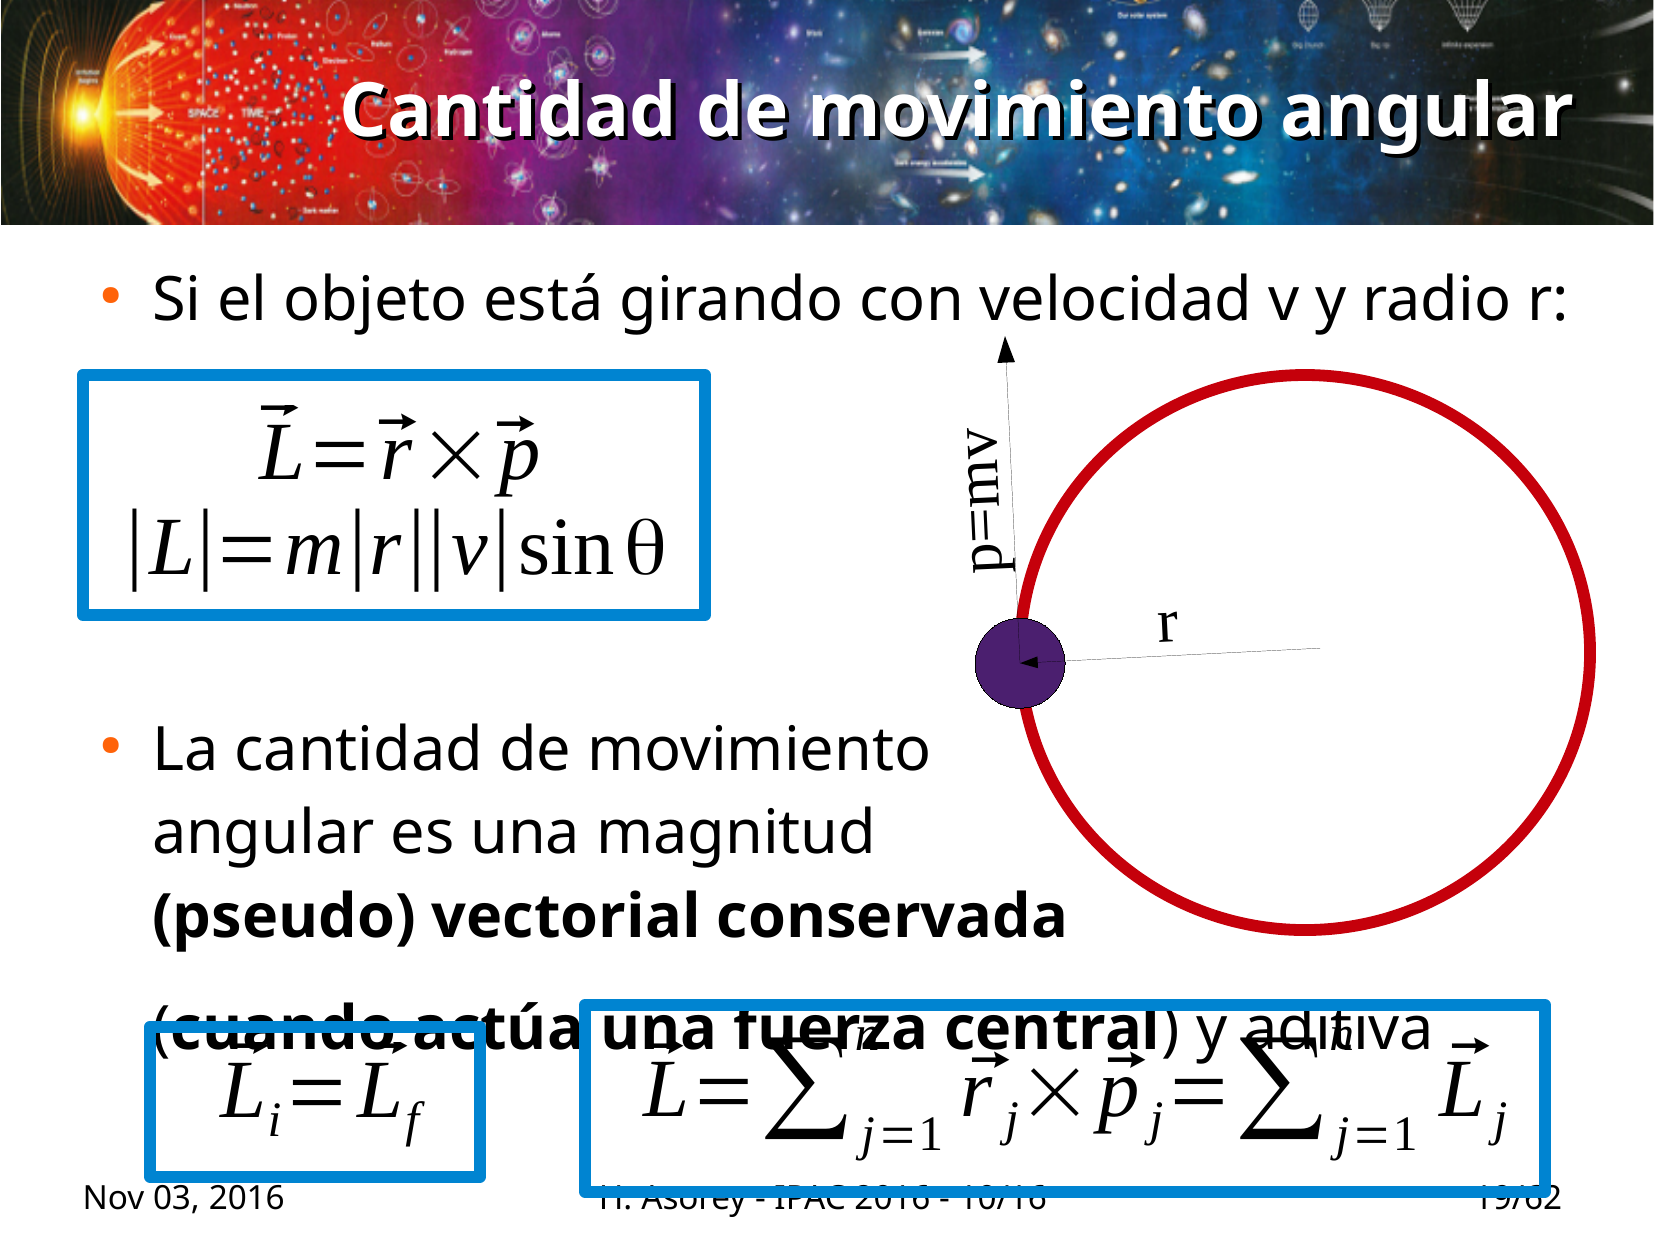

# Cantidad de movimiento angular
Si el objeto está girando con velocidad v y radio r:
La cantidad de movimiento
angular es una magnitud
(pseudo) vectorial conservada
(cuando actúa una fuerza central) y aditiva
p=mv
r
Nov 03, 2016
H. Asorey - IPAC 2016 - 10/16
19